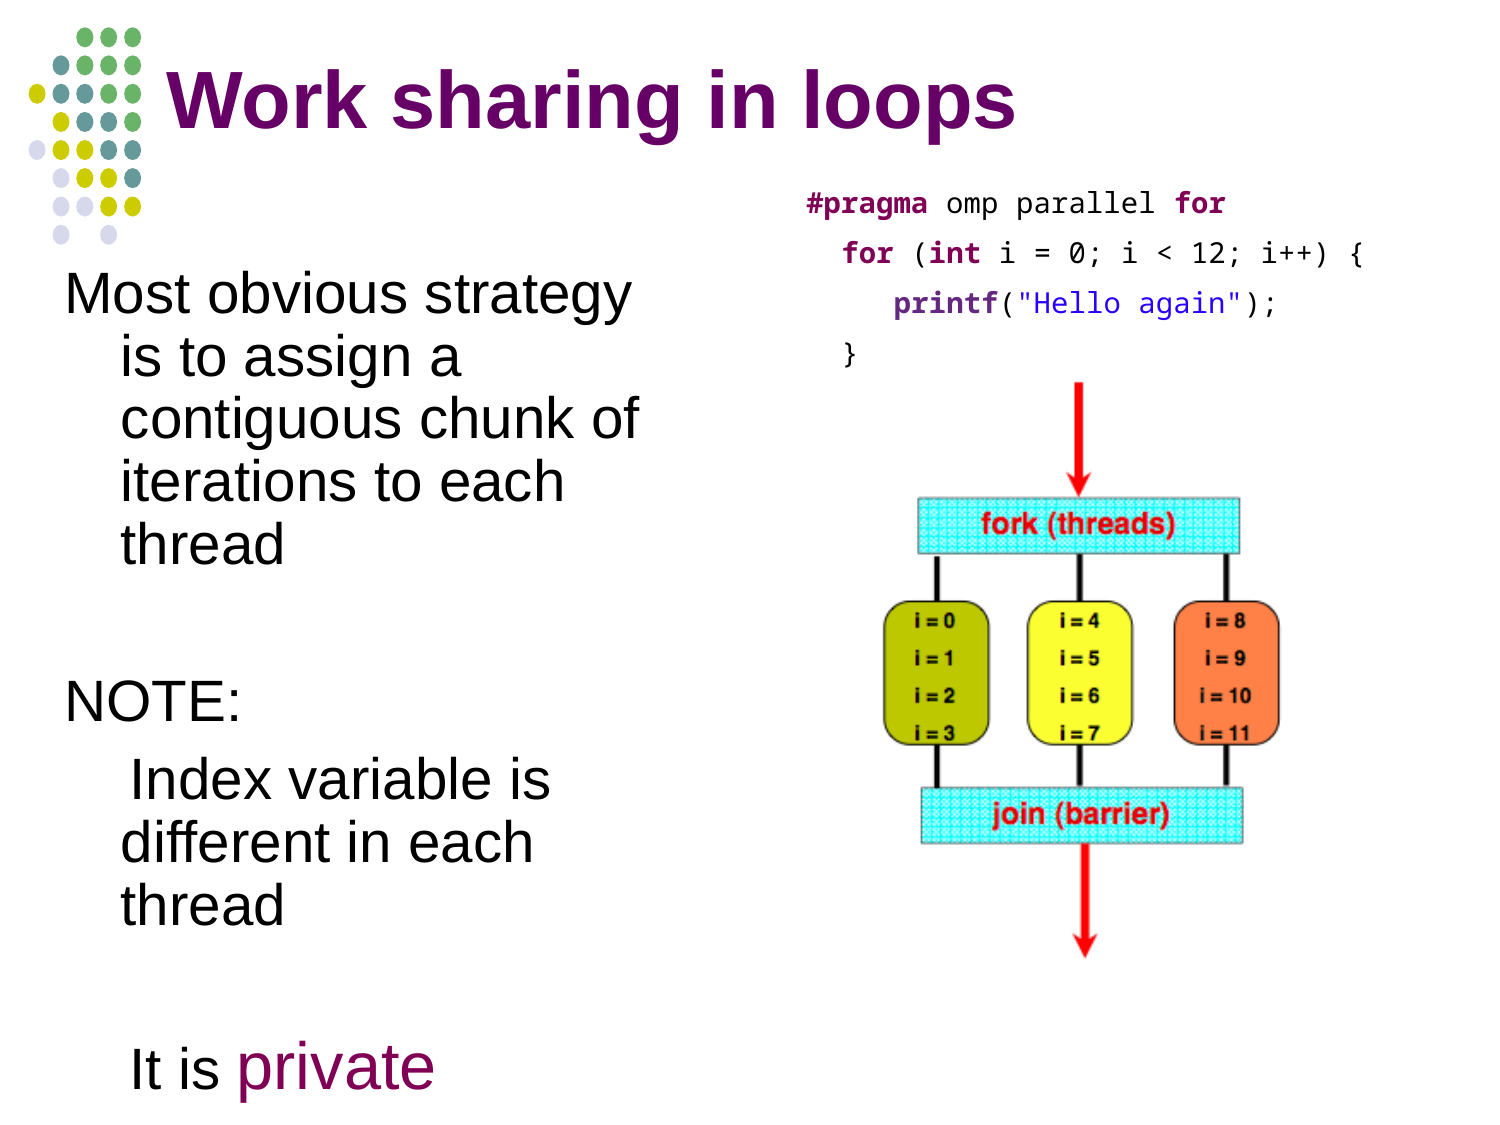

# Work sharing in loops
#pragma omp parallel for
 for (int i = 0; i < 12; i++) {
 printf("Hello again");
 }
Most obvious strategy is to assign a contiguous chunk of iterations to each thread
NOTE:
 Index variable is different in each thread
 It is private